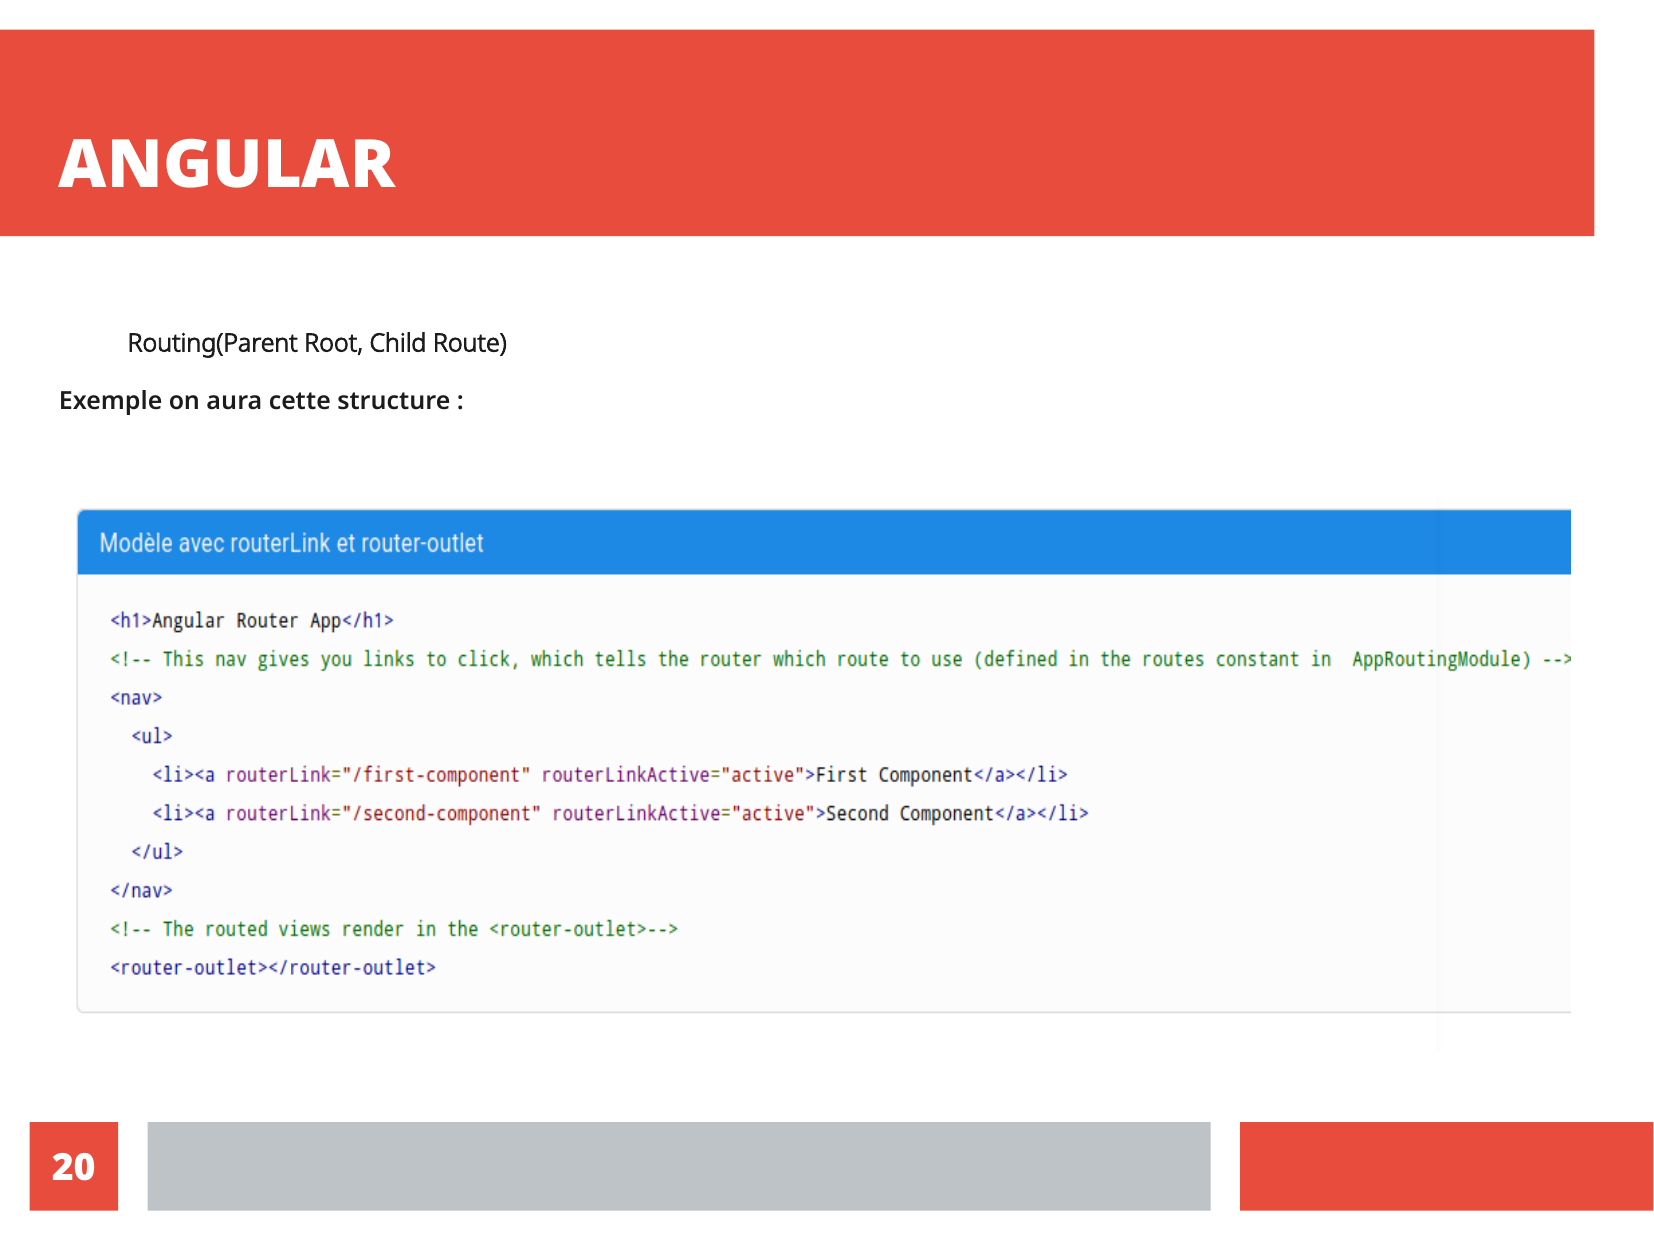

# ANGULAR
Routing(Parent Root, Child Route)
Exemple on aura cette structure :
20